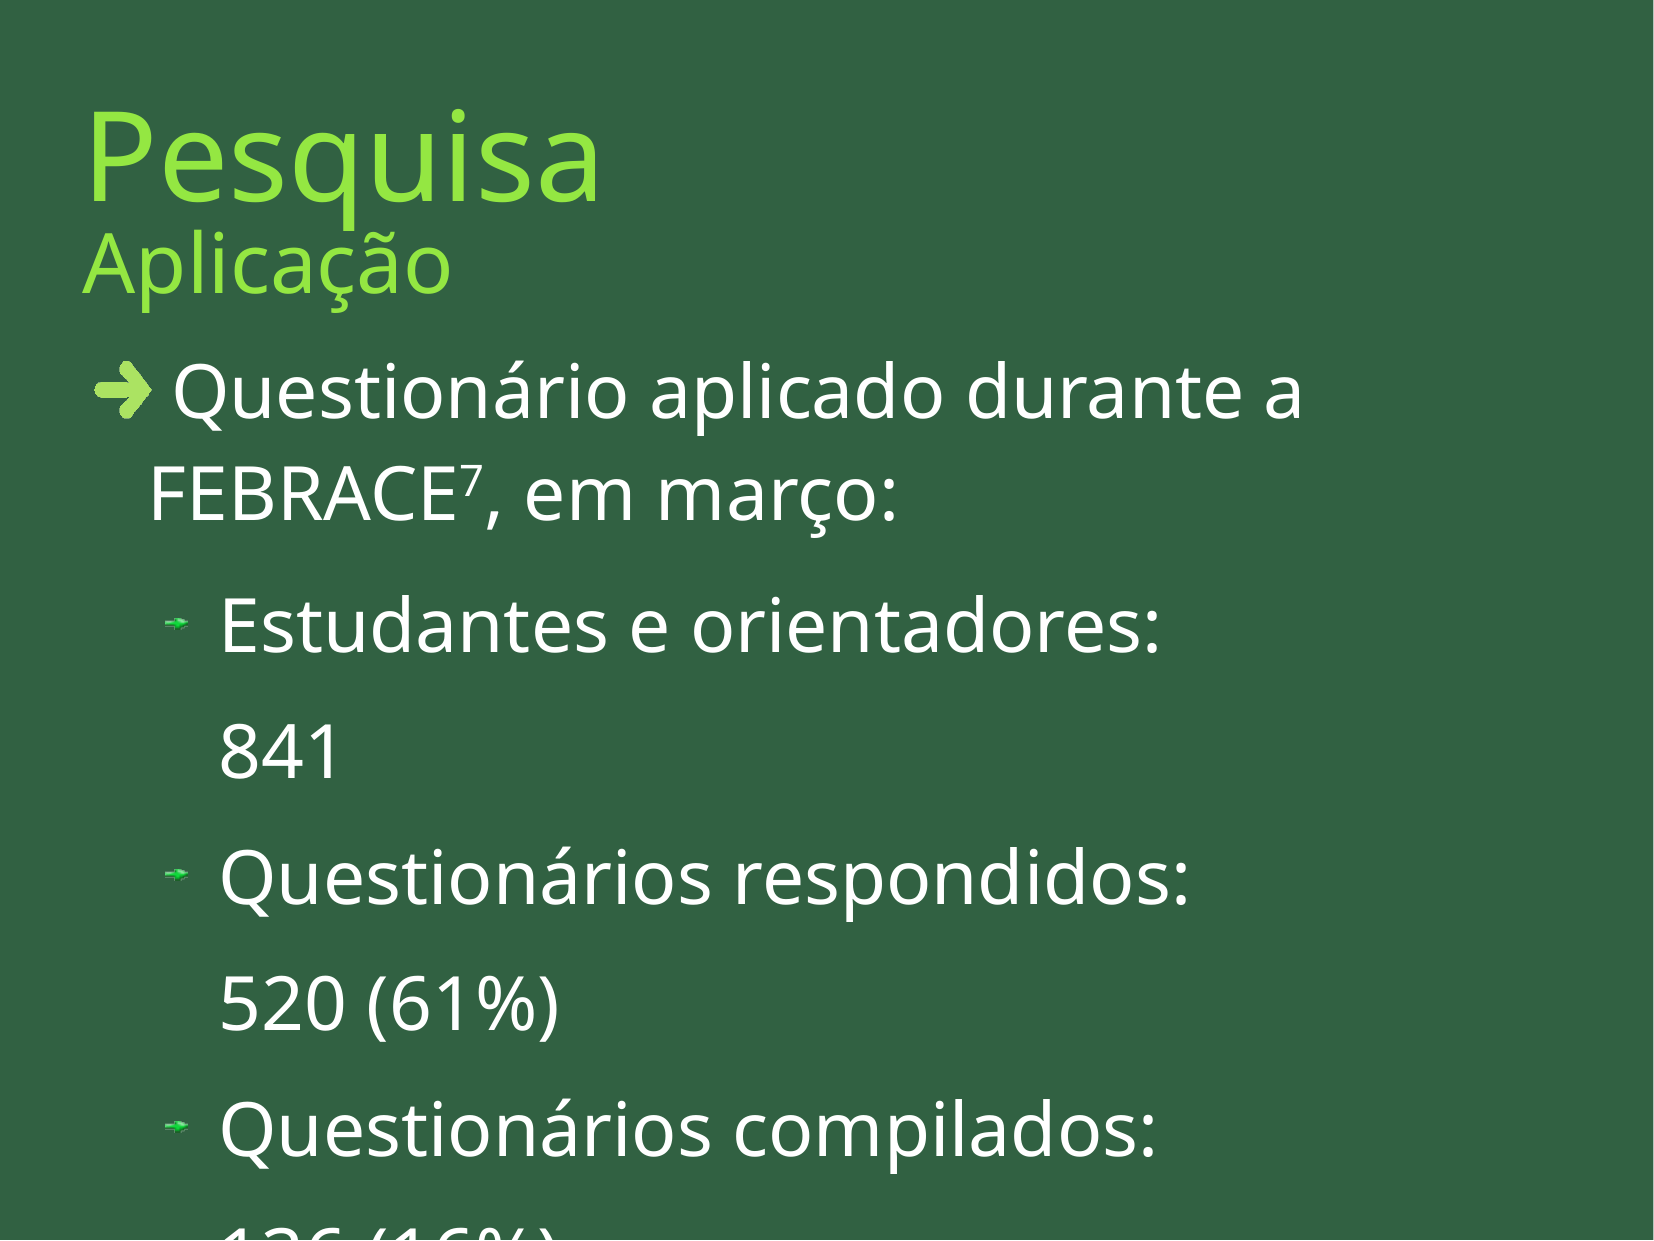

# Pesquisa
Aplicação
 Questionário aplicado durante a FEBRACE7, em março:
Estudantes e orientadores:
841
Questionários respondidos:
520 (61%)
Questionários compilados:
136 (16%)